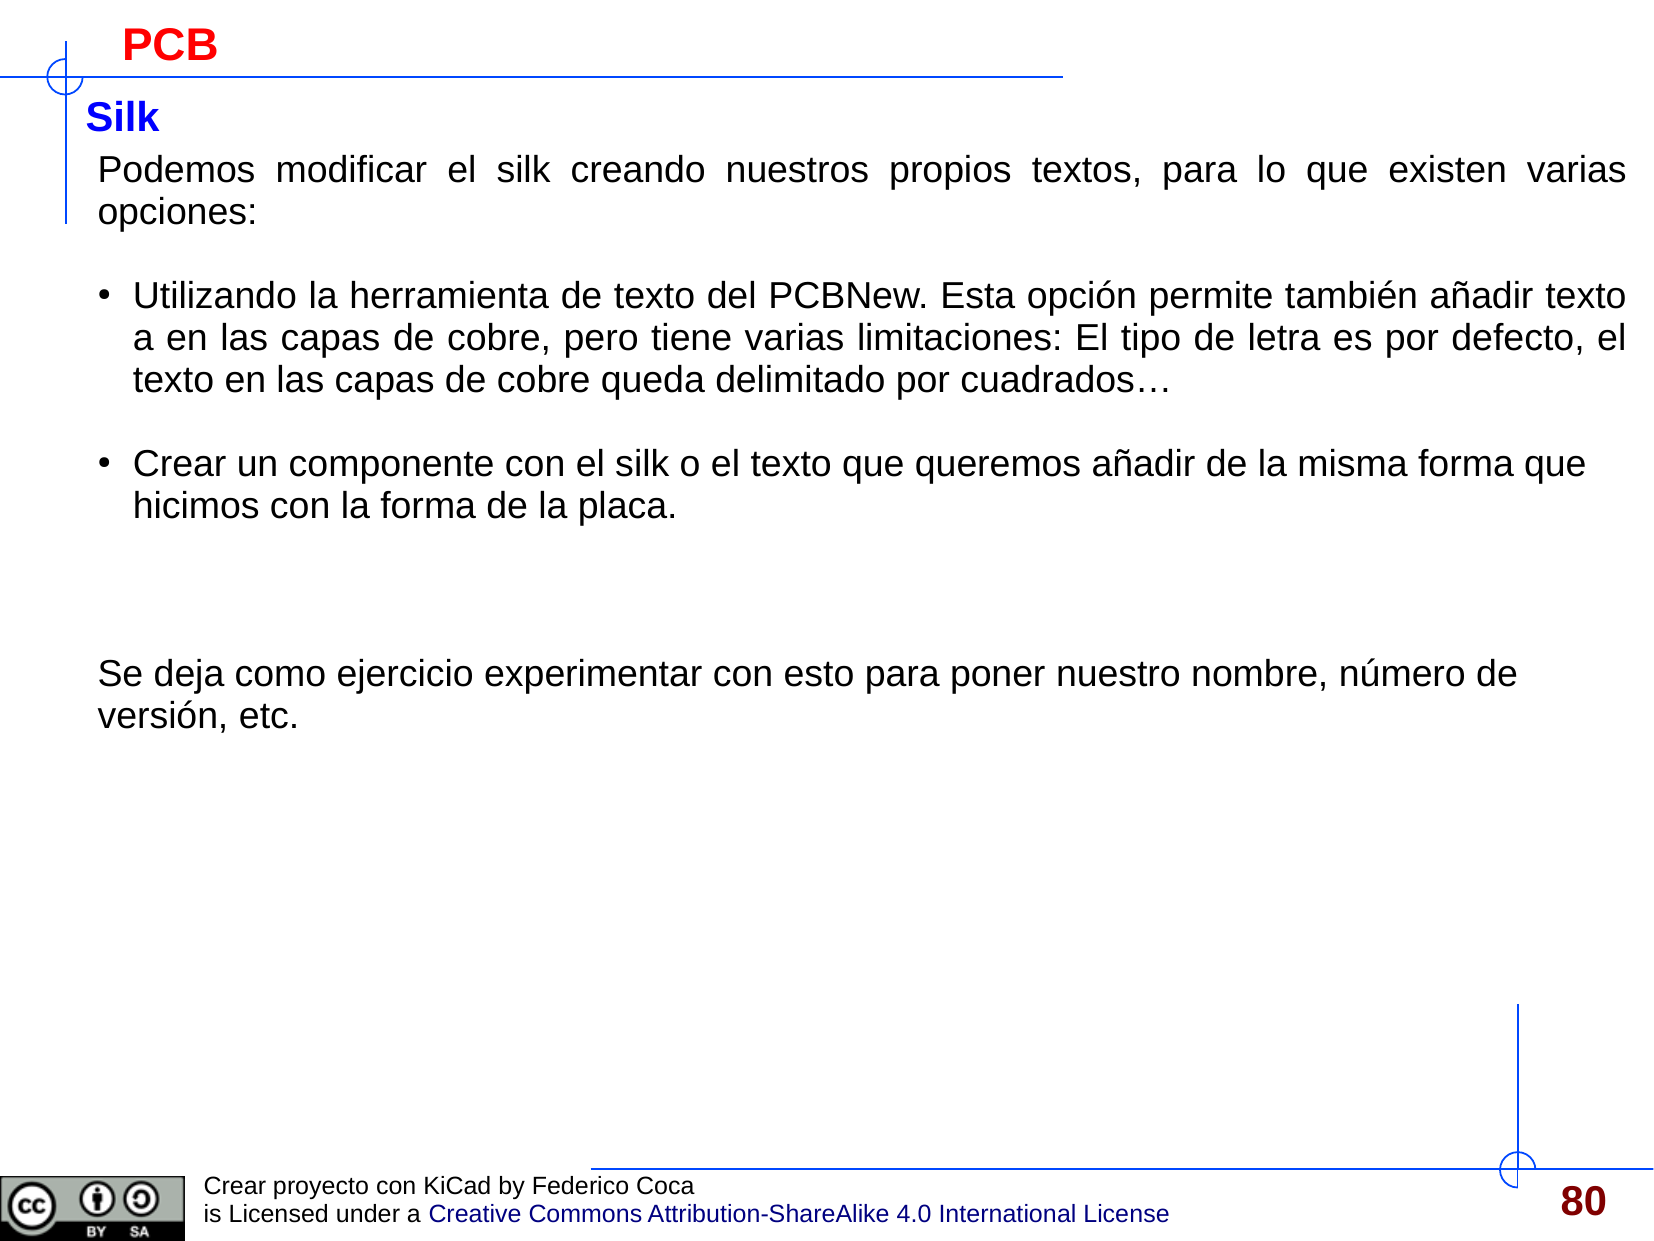

PCB
Silk
Podemos modificar el silk creando nuestros propios textos, para lo que existen varias opciones:
Utilizando la herramienta de texto del PCBNew. Esta opción permite también añadir texto a en las capas de cobre, pero tiene varias limitaciones: El tipo de letra es por defecto, el texto en las capas de cobre queda delimitado por cuadrados…
Crear un componente con el silk o el texto que queremos añadir de la misma forma que hicimos con la forma de la placa.
Se deja como ejercicio experimentar con esto para poner nuestro nombre, número de versión, etc.
Crear proyecto con KiCad by Federico Coca
is Licensed under a Creative Commons Attribution-ShareAlike 4.0 International License